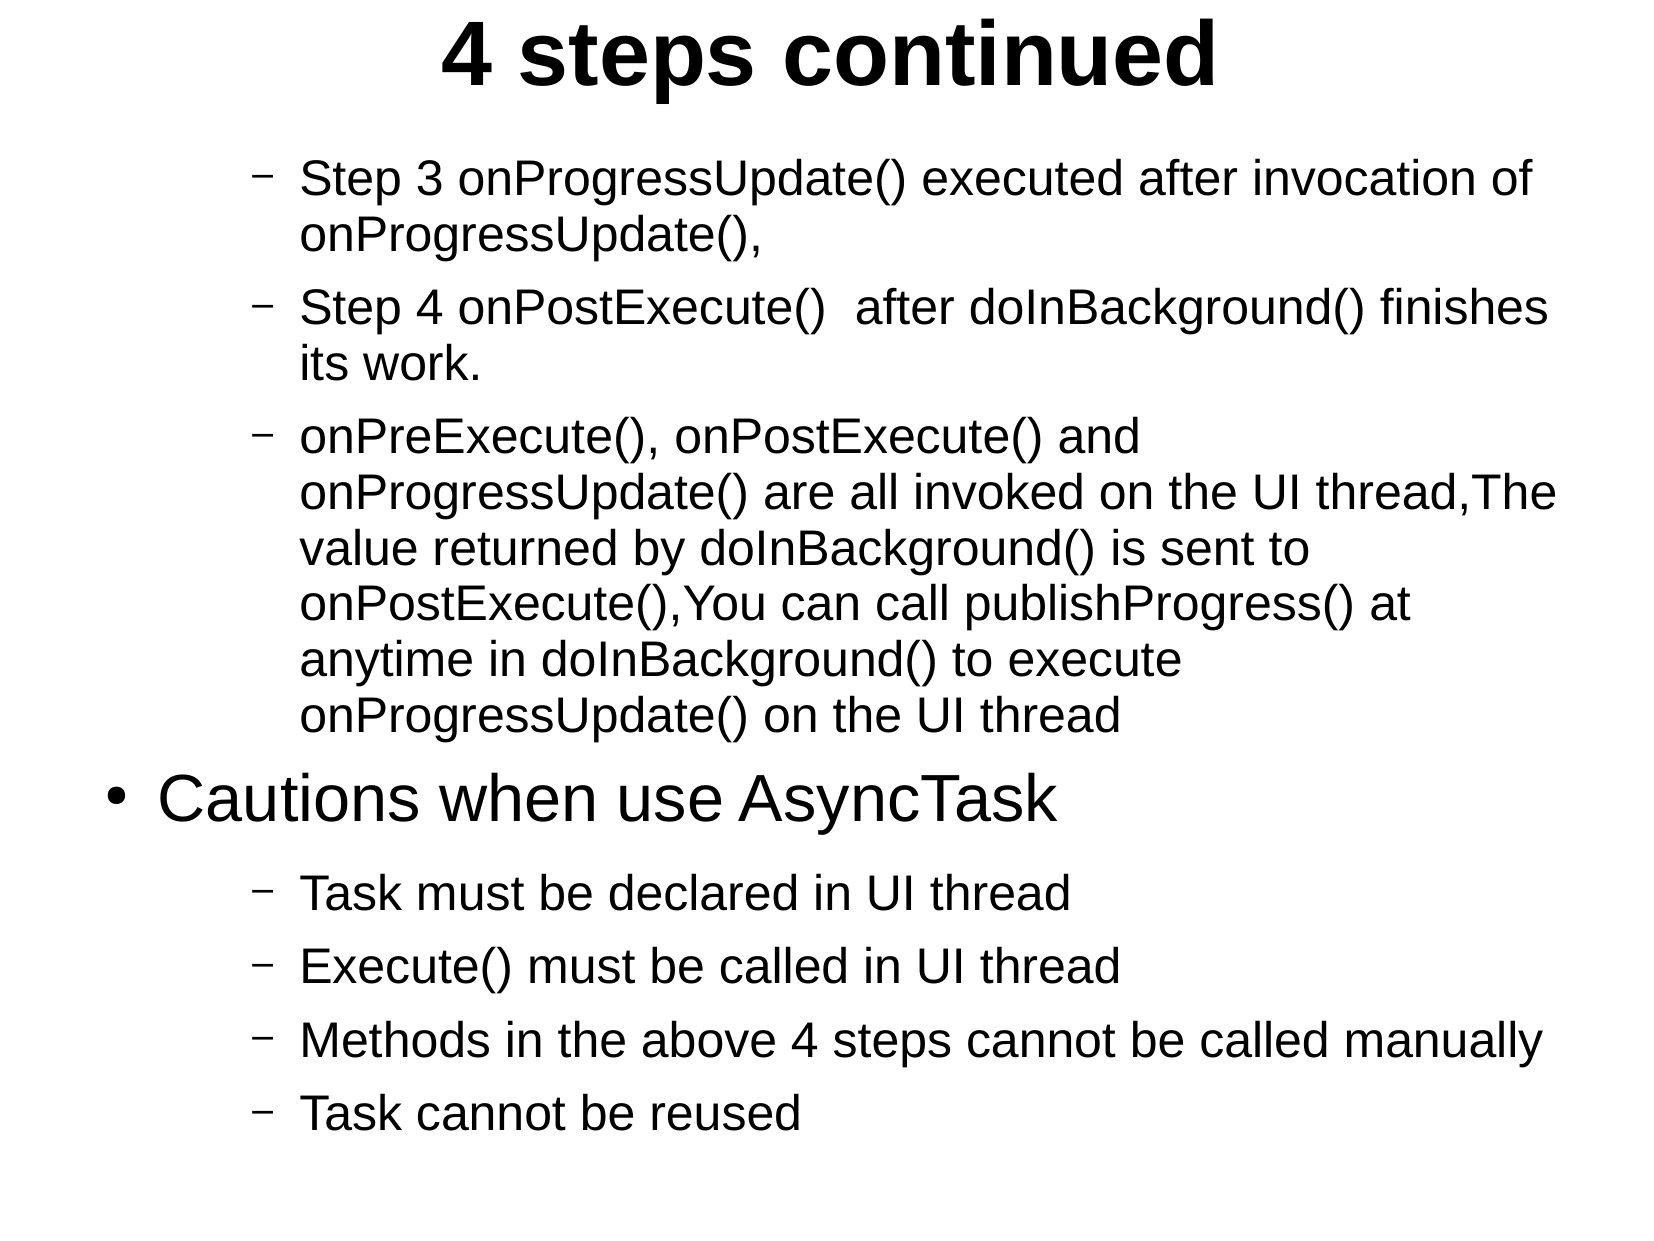

4 steps continued
# Step 3 onProgressUpdate() executed after invocation of onProgressUpdate(),
Step 4 onPostExecute() after doInBackground() finishes its work.
onPreExecute(), onPostExecute() and onProgressUpdate() are all invoked on the UI thread,The value returned by doInBackground() is sent to onPostExecute(),You can call publishProgress() at anytime in doInBackground() to execute onProgressUpdate() on the UI thread
Cautions when use AsyncTask
Task must be declared in UI thread
Execute() must be called in UI thread
Methods in the above 4 steps cannot be called manually
Task cannot be reused